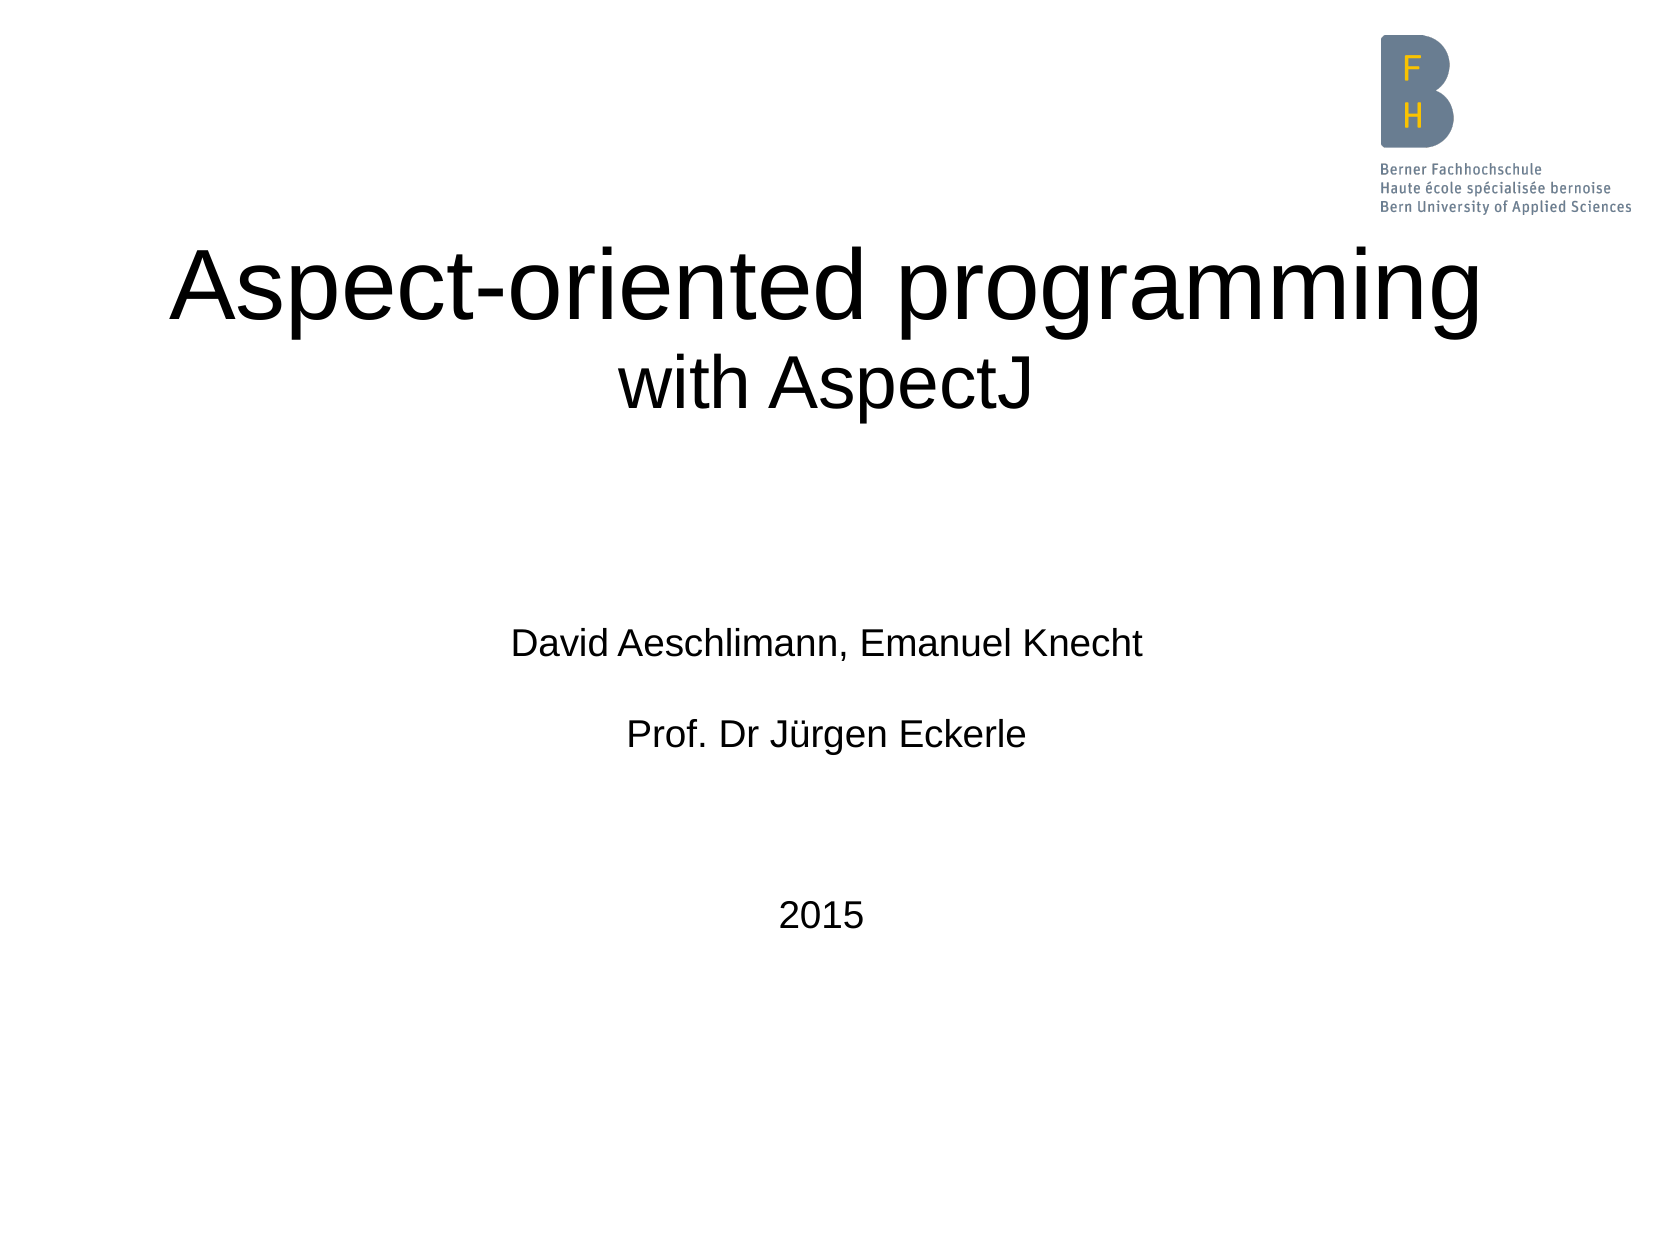

# Aspect-oriented programming
with AspectJ
David Aeschlimann, Emanuel Knecht
Prof. Dr Jürgen Eckerle
2015